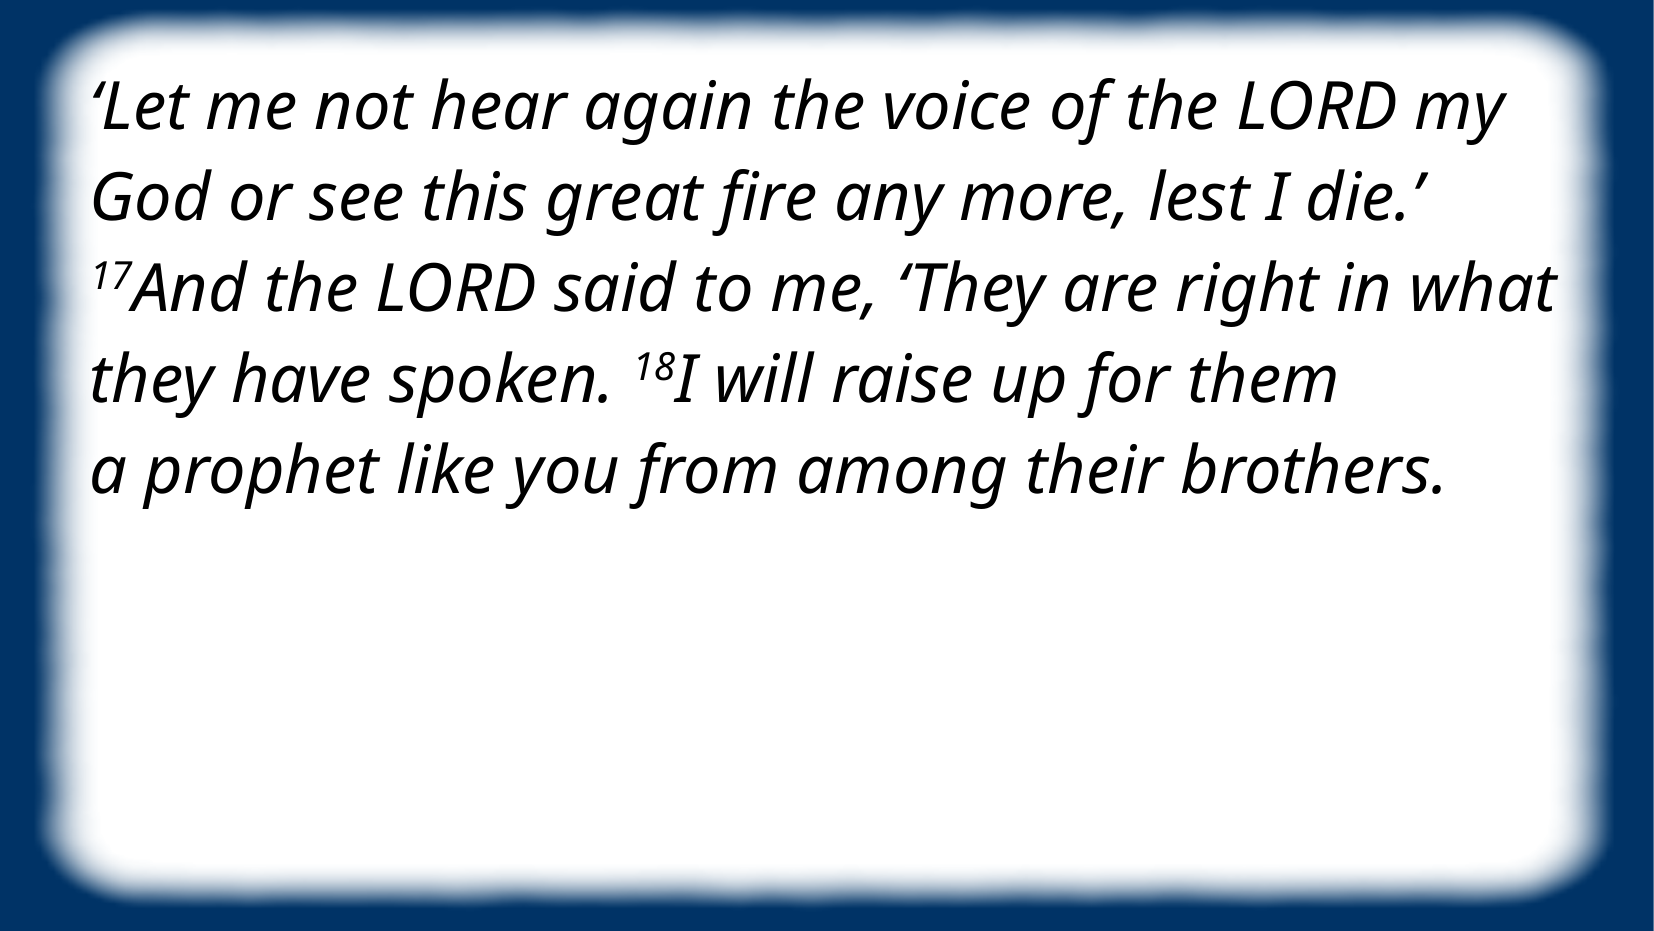

‘Let me not hear again the voice of the LORD my God or see this great fire any more, lest I die.’ 17And the LORD said to me, ‘They are right in what they have spoken. 18I will raise up for them
a prophet like you from among their brothers.